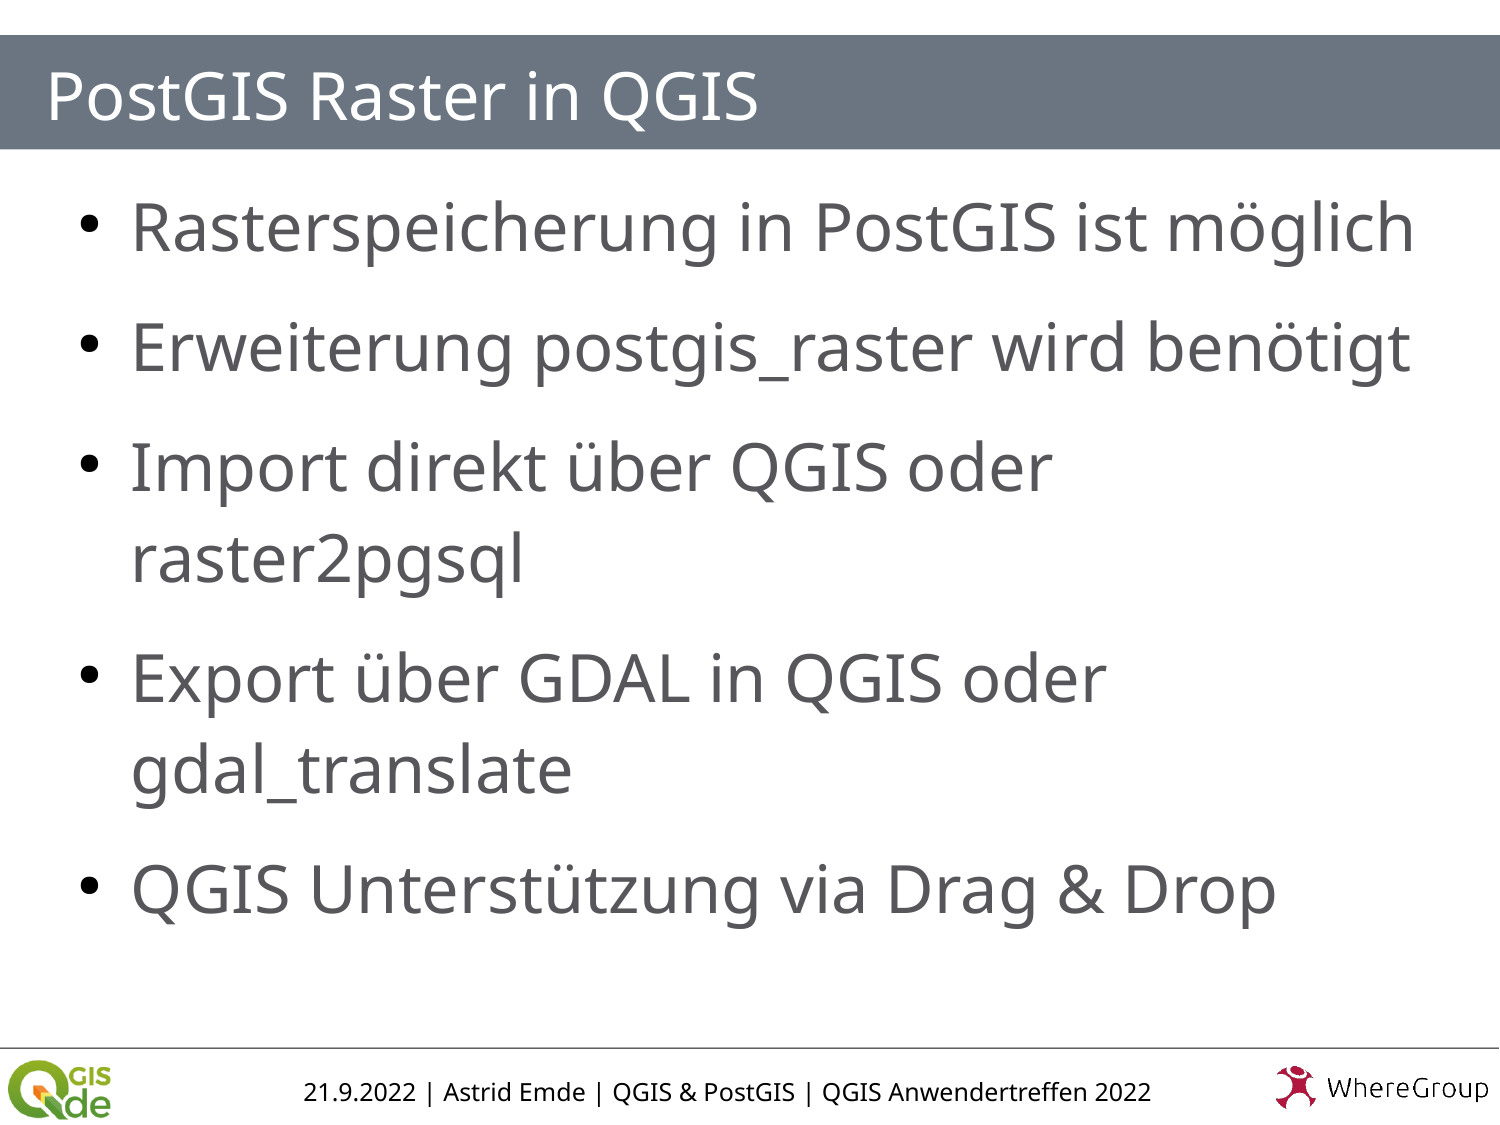

# PostGIS Raster in QGIS
Rasterspeicherung in PostGIS ist möglich
Erweiterung postgis_raster wird benötigt
Import direkt über QGIS oder raster2pgsql
Export über GDAL in QGIS oder gdal_translate
QGIS Unterstützung via Drag & Drop